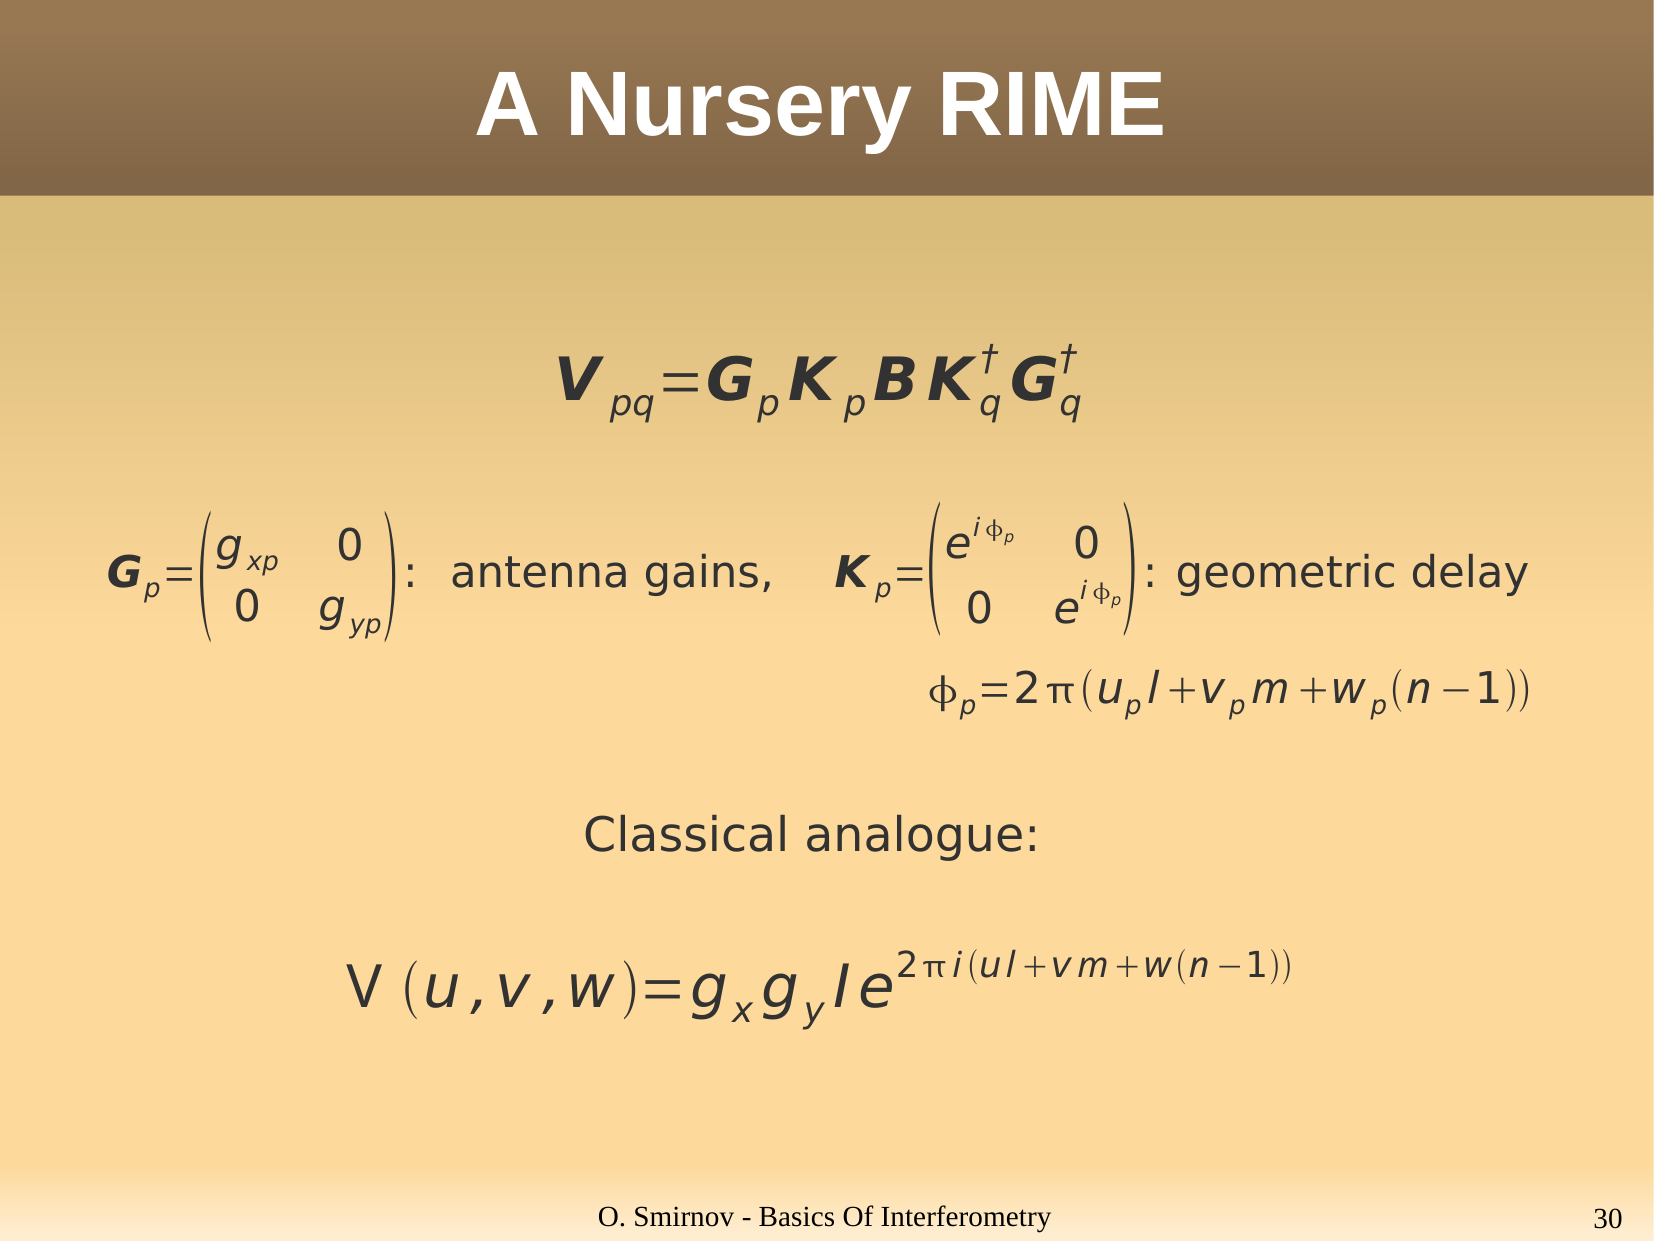

# A Nursery RIME
O. Smirnov - Basics Of Interferometry
30